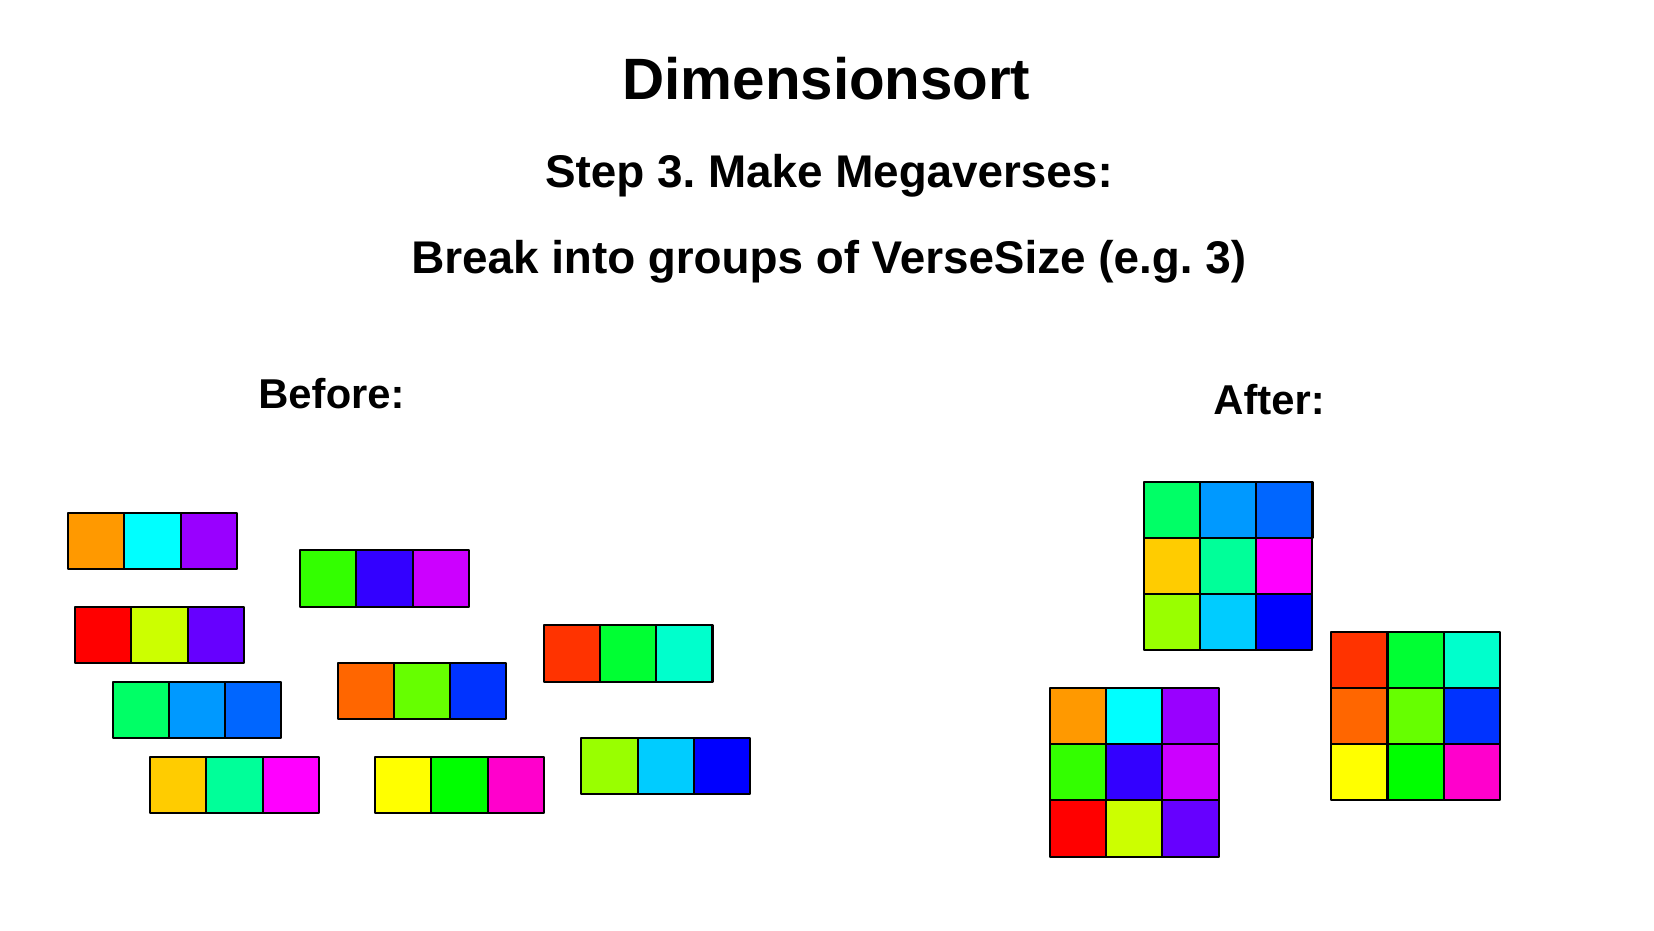

# Dimensionsort
Step 3. Make Megaverses:
Break into groups of VerseSize (e.g. 3)
Before:
After: